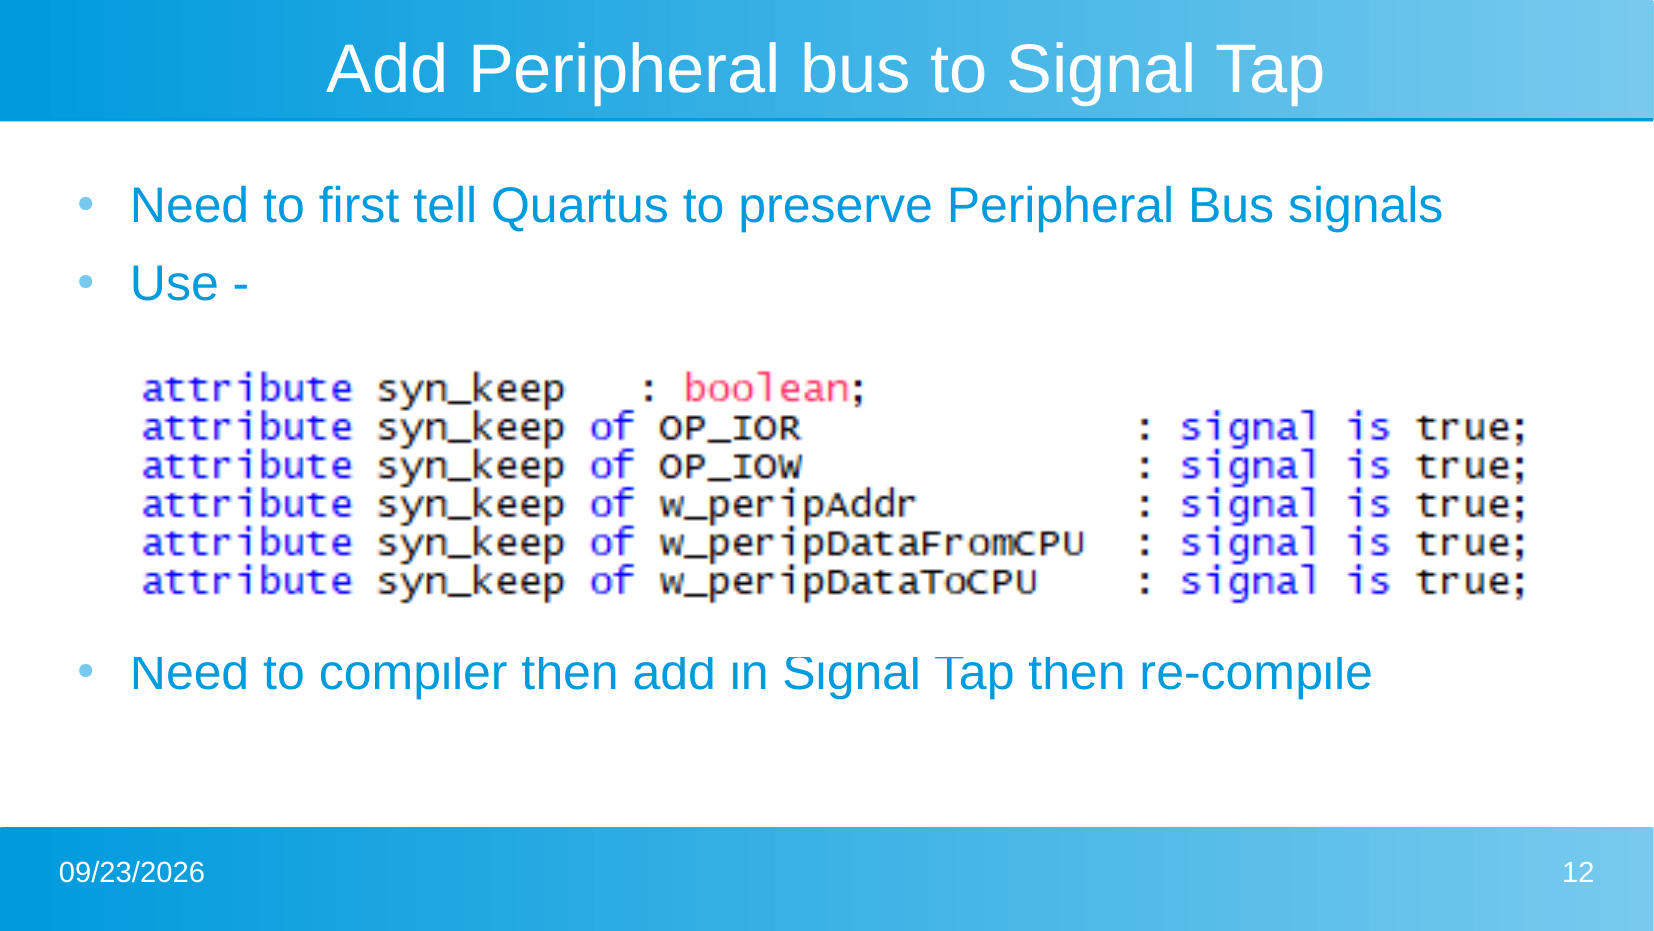

# Add Peripheral bus to Signal Tap
Need to first tell Quartus to preserve Peripheral Bus signals
Use -
Need to compiler then add in Signal Tap then re-compile
12